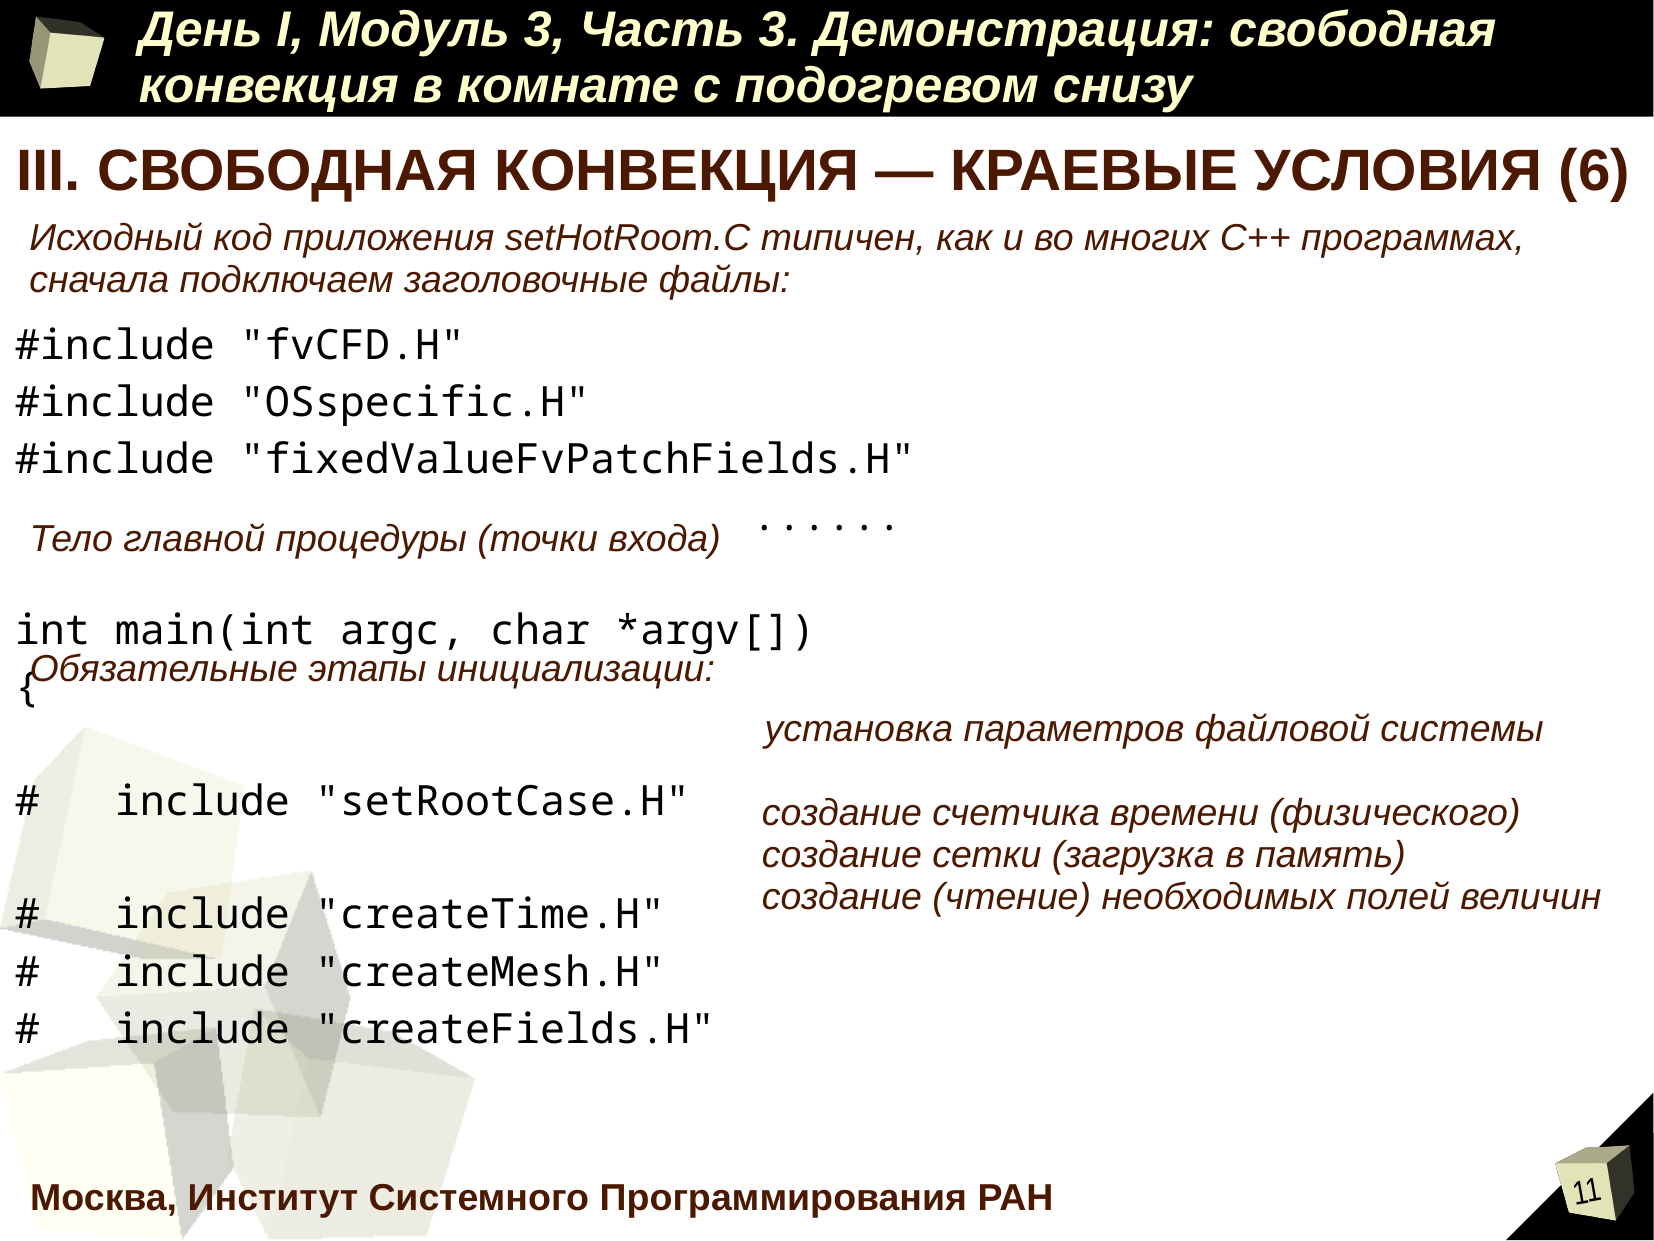

III. СВОБОДНАЯ КОНВЕКЦИЯ — КРАЕВЫЕ УСЛОВИЯ (6)
Исходный код приложения setHotRoom.C типичен, как и во многих C++ программах, сначала подключаем заголовочные файлы:
#include "fvCFD.H"
#include "OSspecific.H"
#include "fixedValueFvPatchFields.H"
......
int main(int argc, char *argv[])
{
# include "setRootCase.H"
# include "createTime.H"
# include "createMesh.H"
# include "createFields.H"
Тело главной процедуры (точки входа)
Обязательные этапы инициализации:
 установка параметров файловой системы
 создание счетчика времени (физического)
 создание сетки (загрузка в память)
 создание (чтение) необходимых полей величин